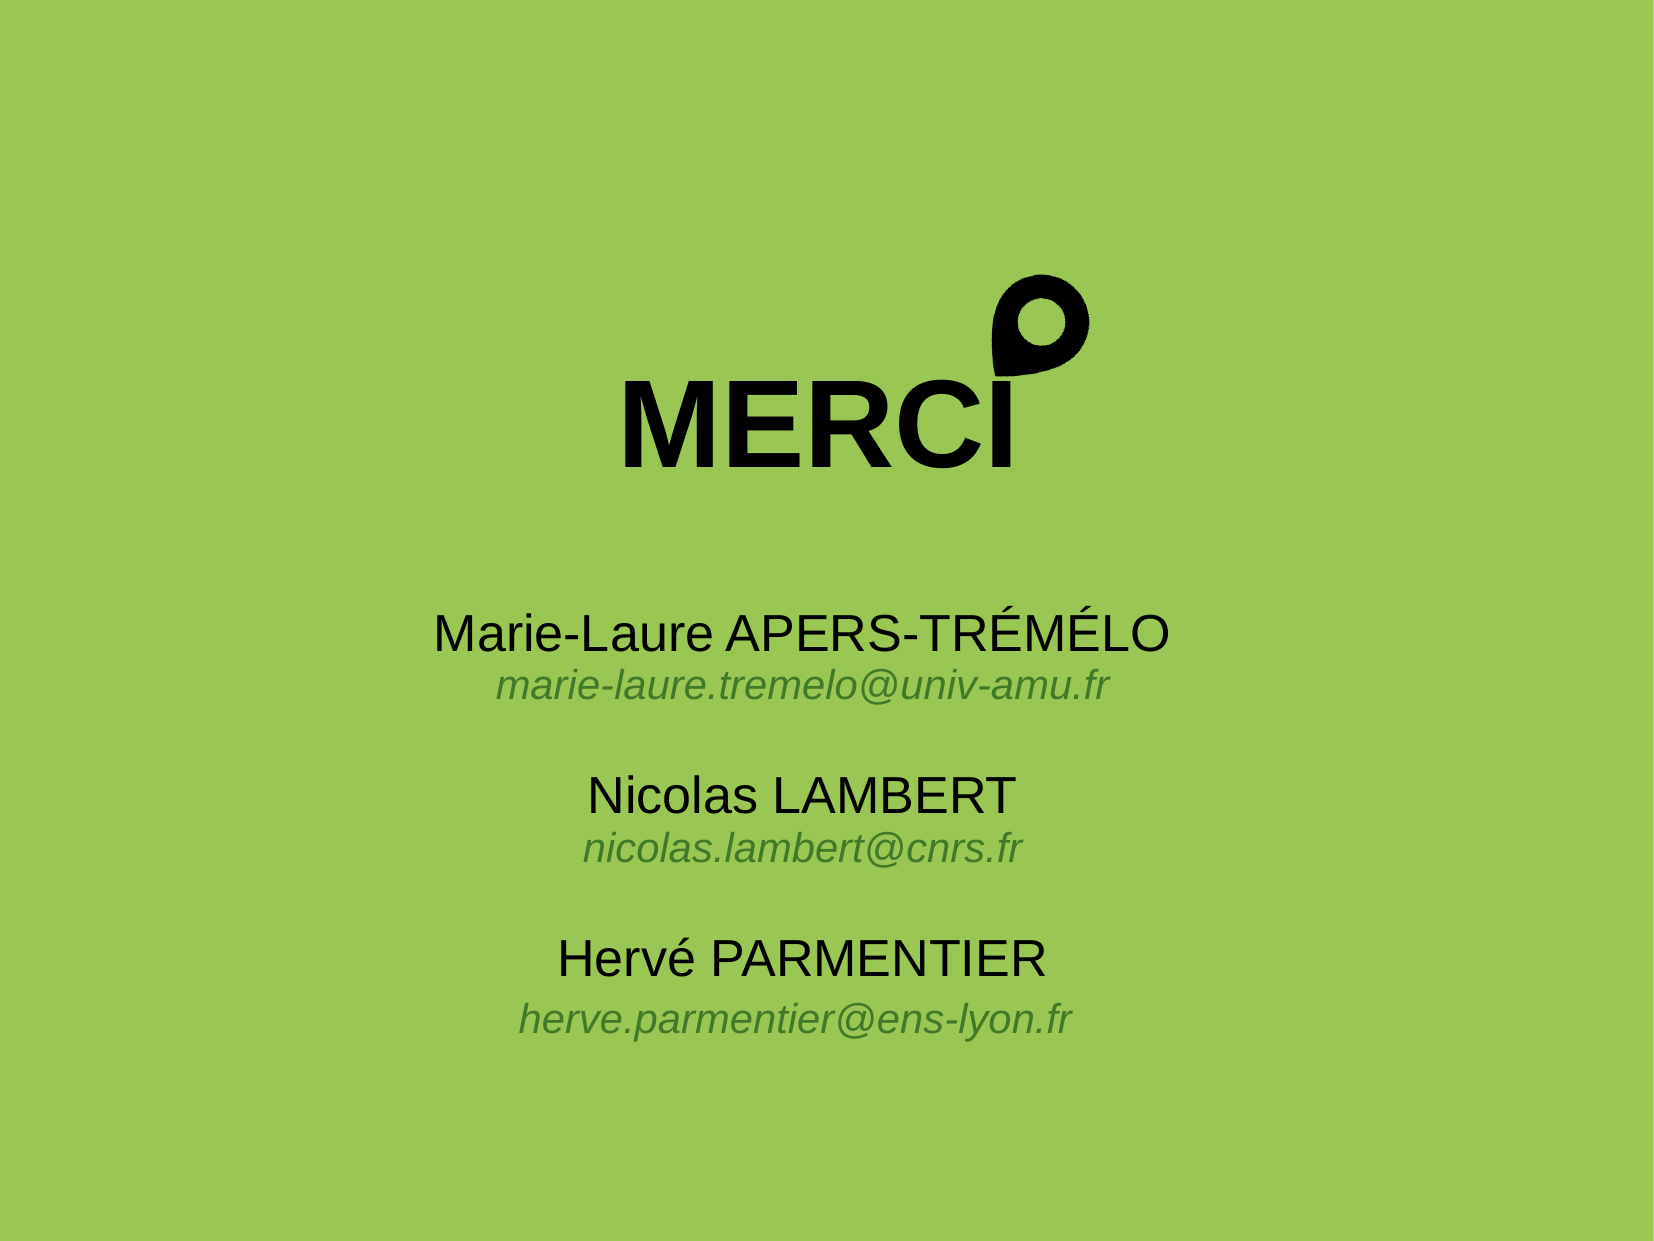

MERCI
Marie-Laure APERS-TRÉMÉLO
marie-laure.tremelo@univ-amu.fr
Nicolas LAMBERT
nicolas.lambert@cnrs.fr
Hervé PARMENTIER
herve.parmentier@ens-lyon.fr